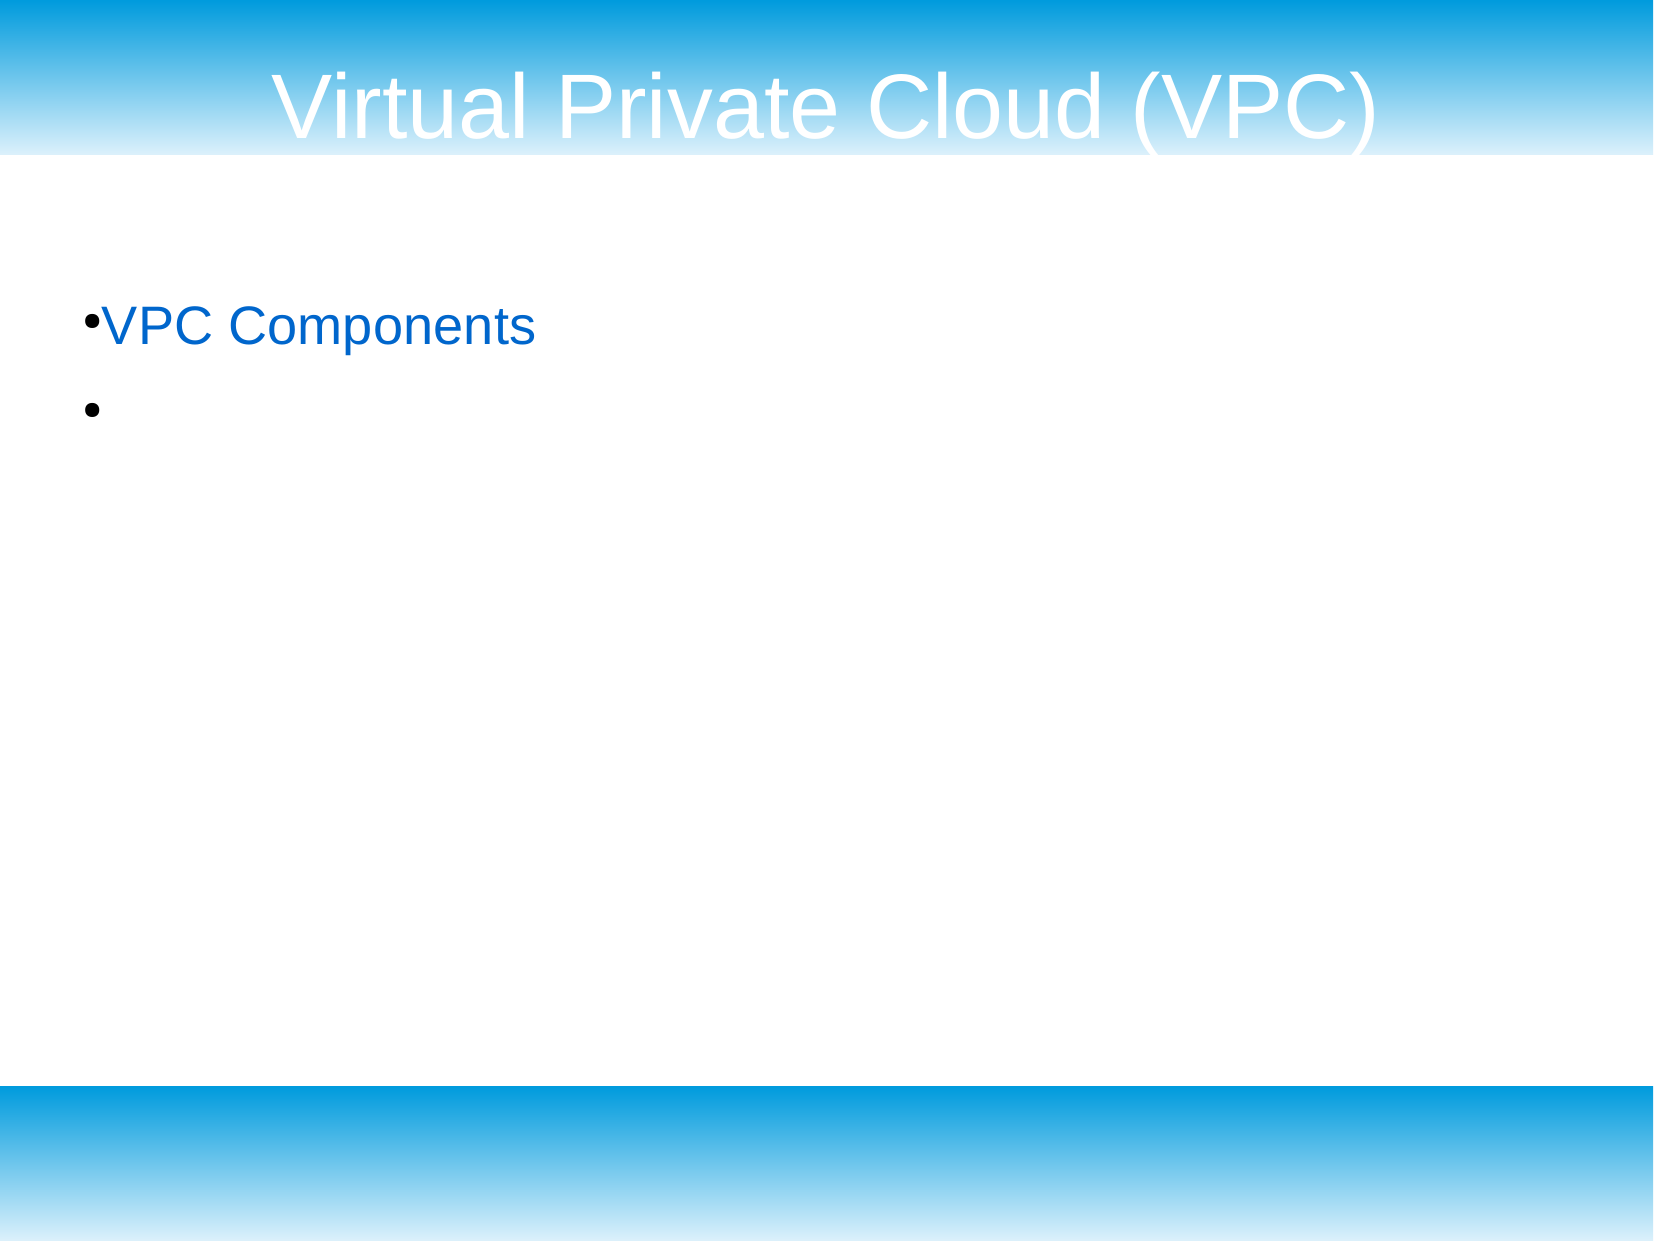

# Virtual Private Cloud (VPC)
VPC Components